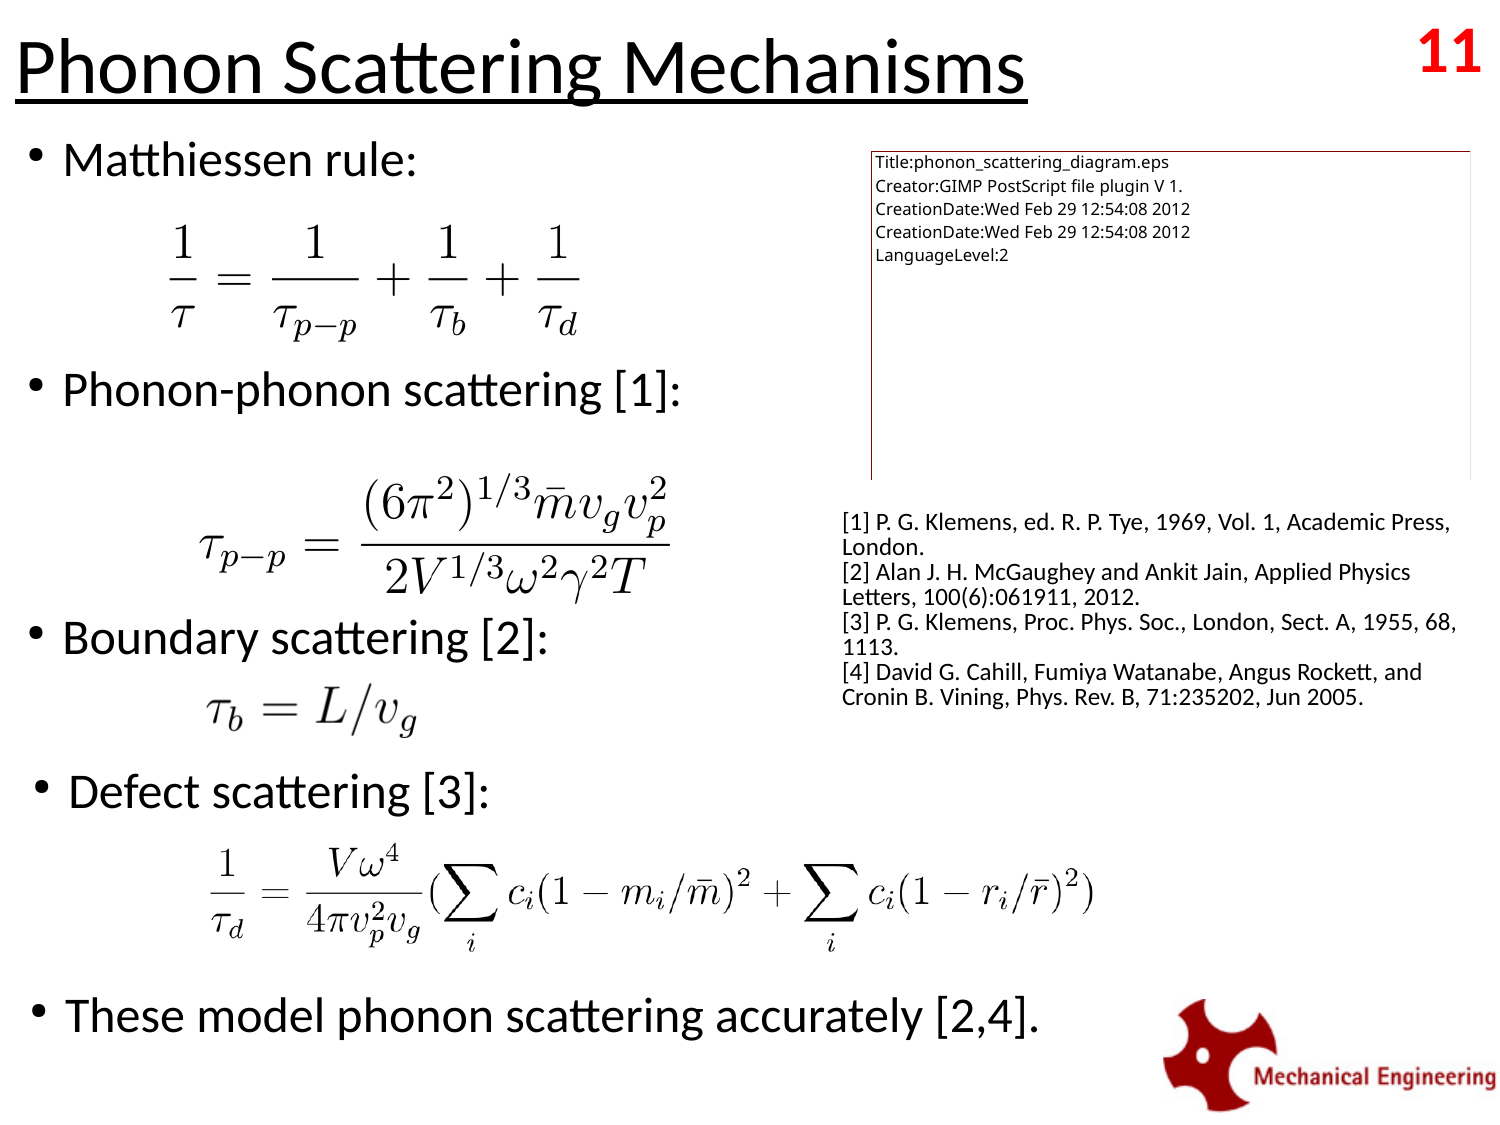

# Phonon Scattering Mechanisms
11
Matthiessen rule:
Phonon-phonon scattering [1]:
[1] P. G. Klemens, ed. R. P. Tye, 1969, Vol. 1, Academic Press, London.
[2] Alan J. H. McGaughey and Ankit Jain, Applied Physics Letters, 100(6):061911, 2012.
[3] P. G. Klemens, Proc. Phys. Soc., London, Sect. A, 1955, 68, 1113.
[4] David G. Cahill, Fumiya Watanabe, Angus Rockett, and Cronin B. Vining, Phys. Rev. B, 71:235202, Jun 2005.
Boundary scattering [2]:
Defect scattering [3]:
These model phonon scattering accurately [2,4].